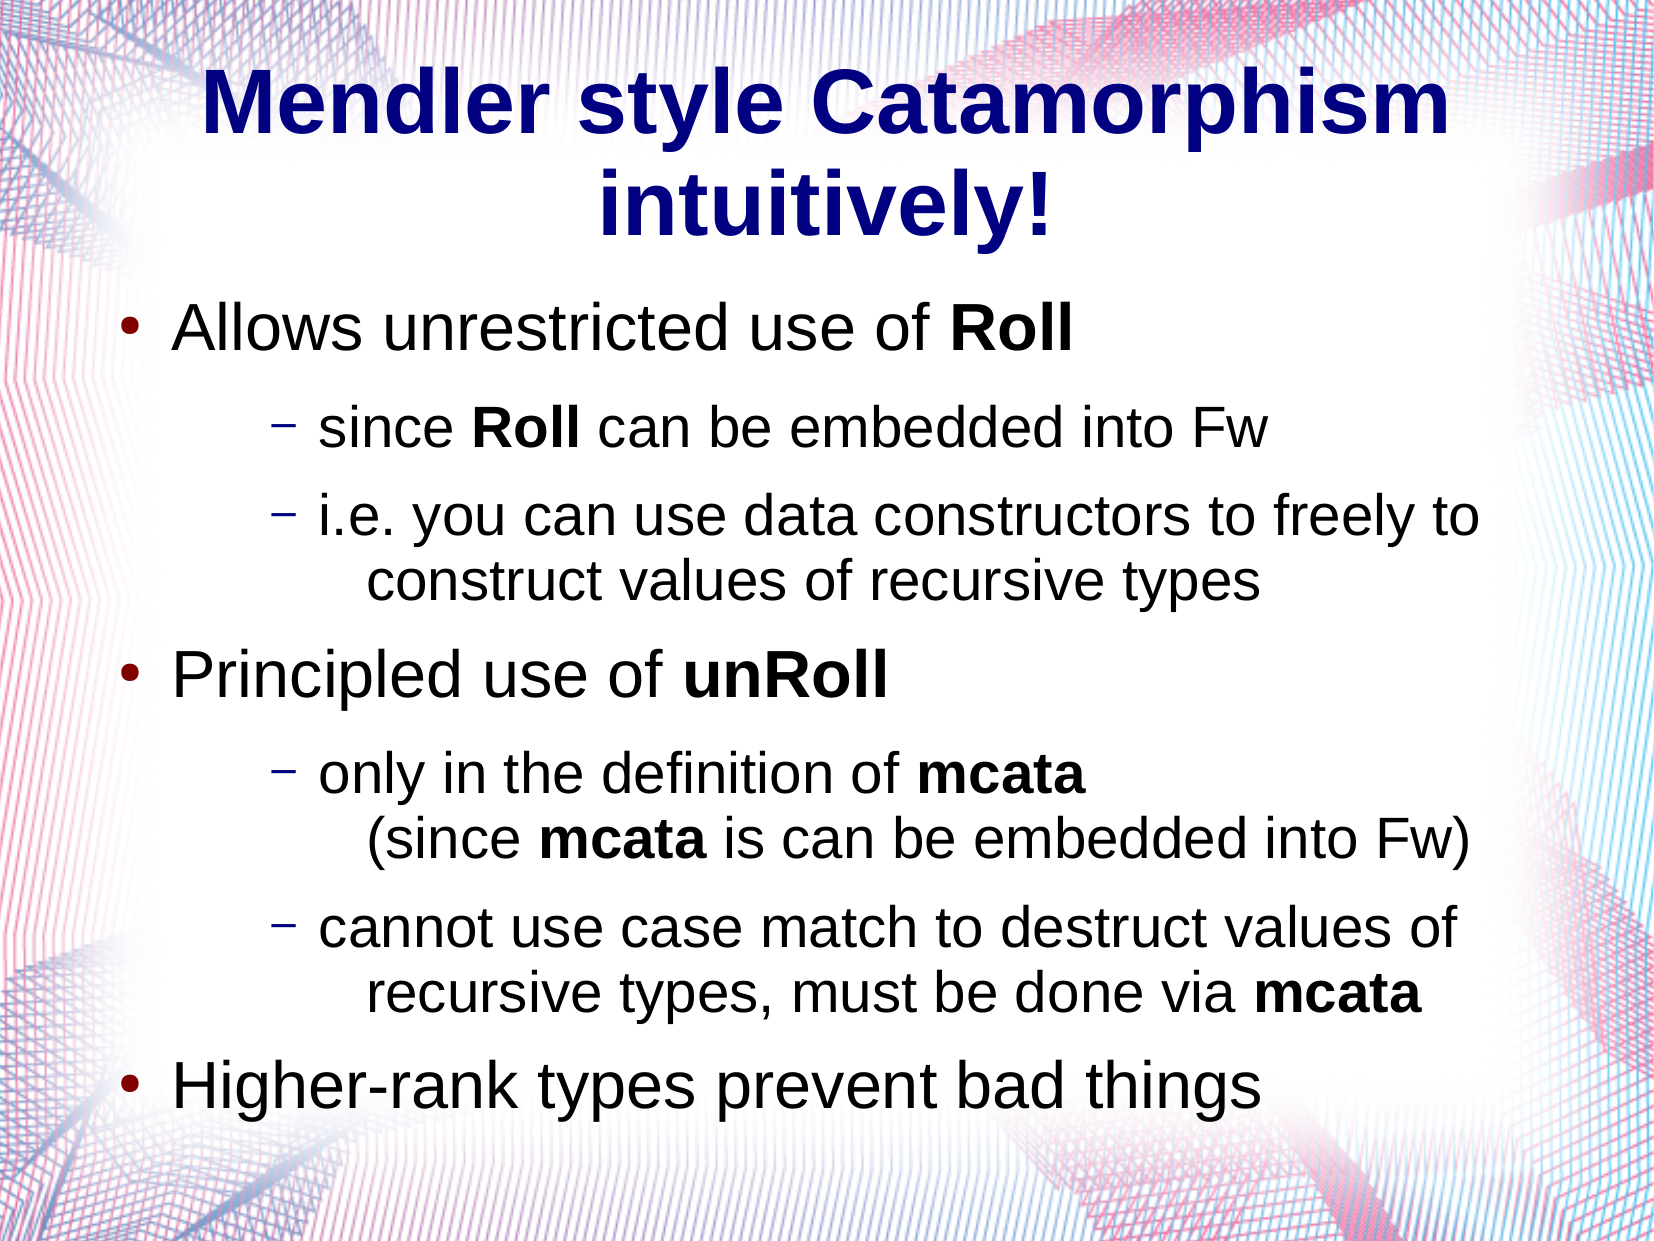

# Mendler style Catamorphism intuitively!
Allows unrestricted use of Roll
since Roll can be embedded into Fw
i.e. you can use data constructors to freely to construct values of recursive types
Principled use of unRoll
only in the definition of mcata
(since mcata is can be embedded into Fw)
cannot use case match to destruct values of recursive types, must be done via mcata
Higher-rank types prevent bad things